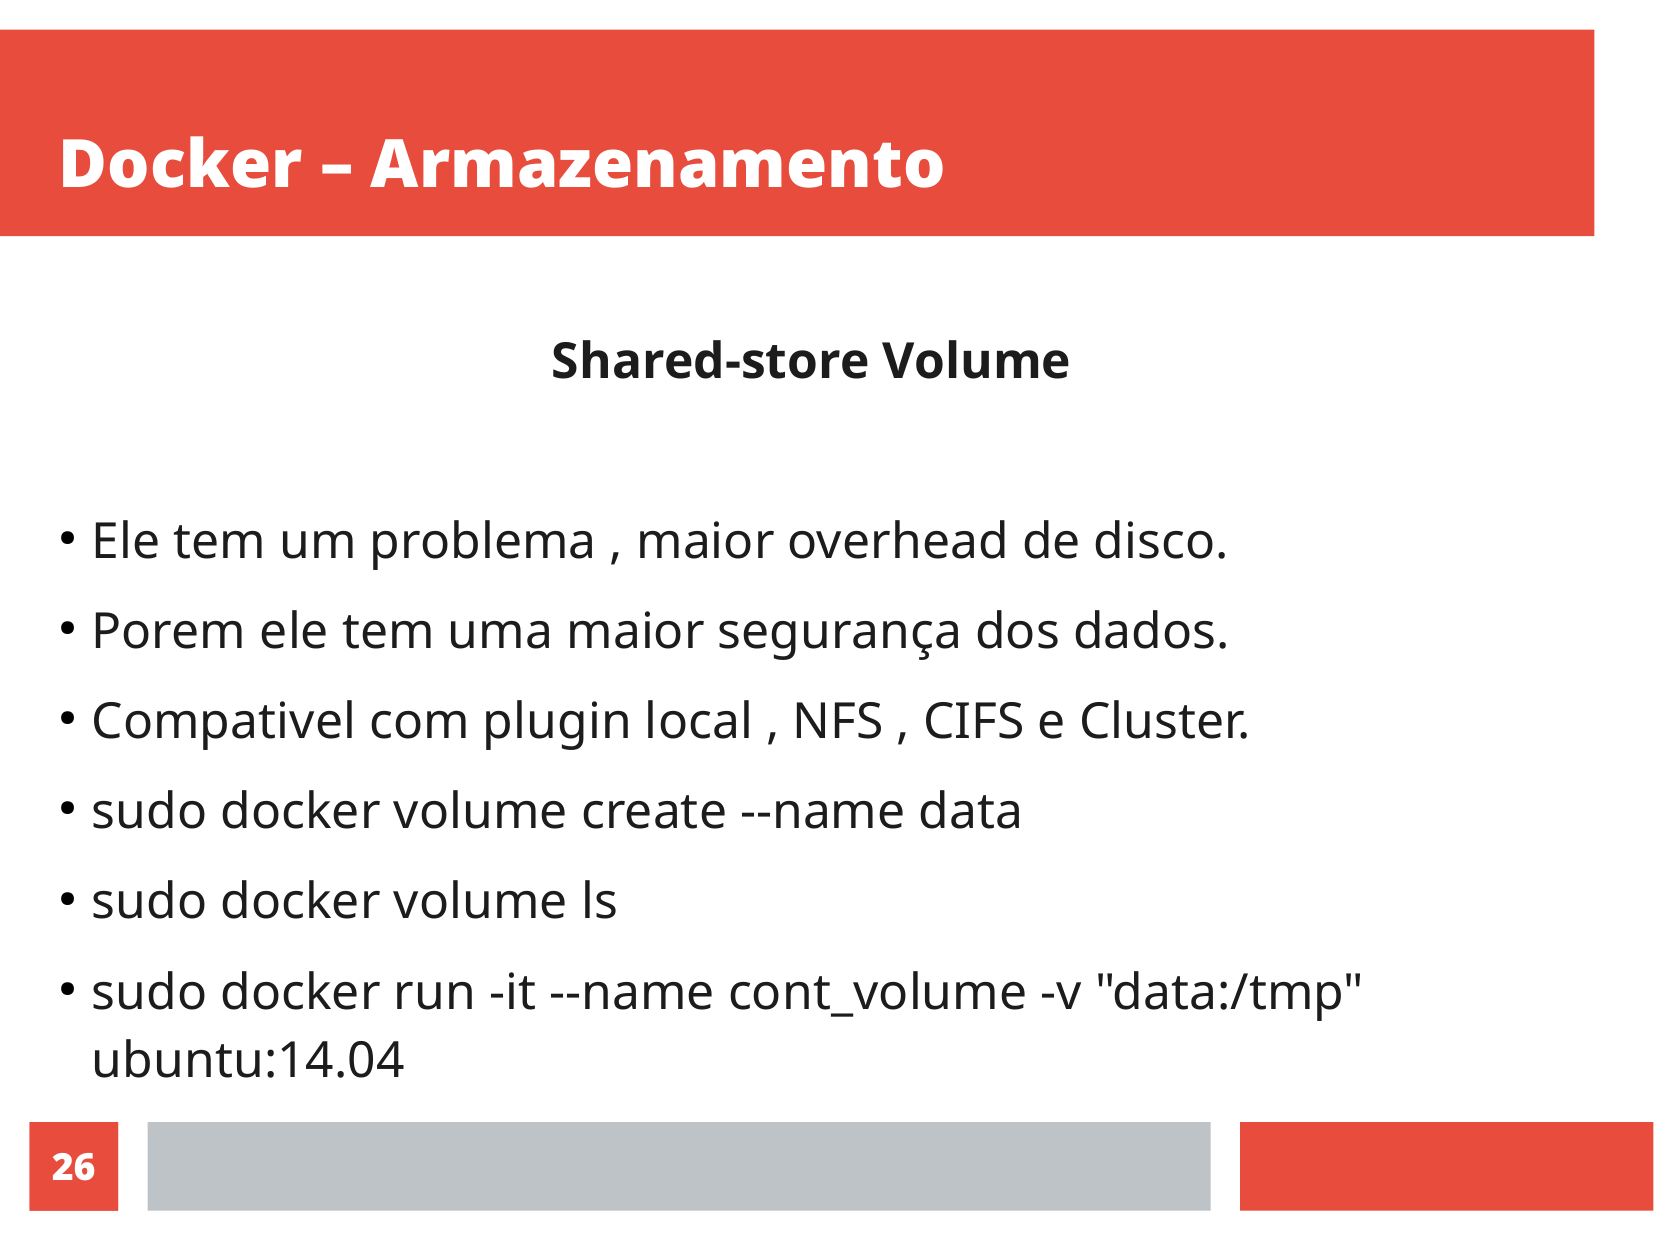

# Docker – Armazenamento
Shared-store Volume
Ele tem um problema , maior overhead de disco.
Porem ele tem uma maior segurança dos dados.
Compativel com plugin local , NFS , CIFS e Cluster.
sudo docker volume create --name data
sudo docker volume ls
sudo docker run -it --name cont_volume -v "data:/tmp" ubuntu:14.04
26